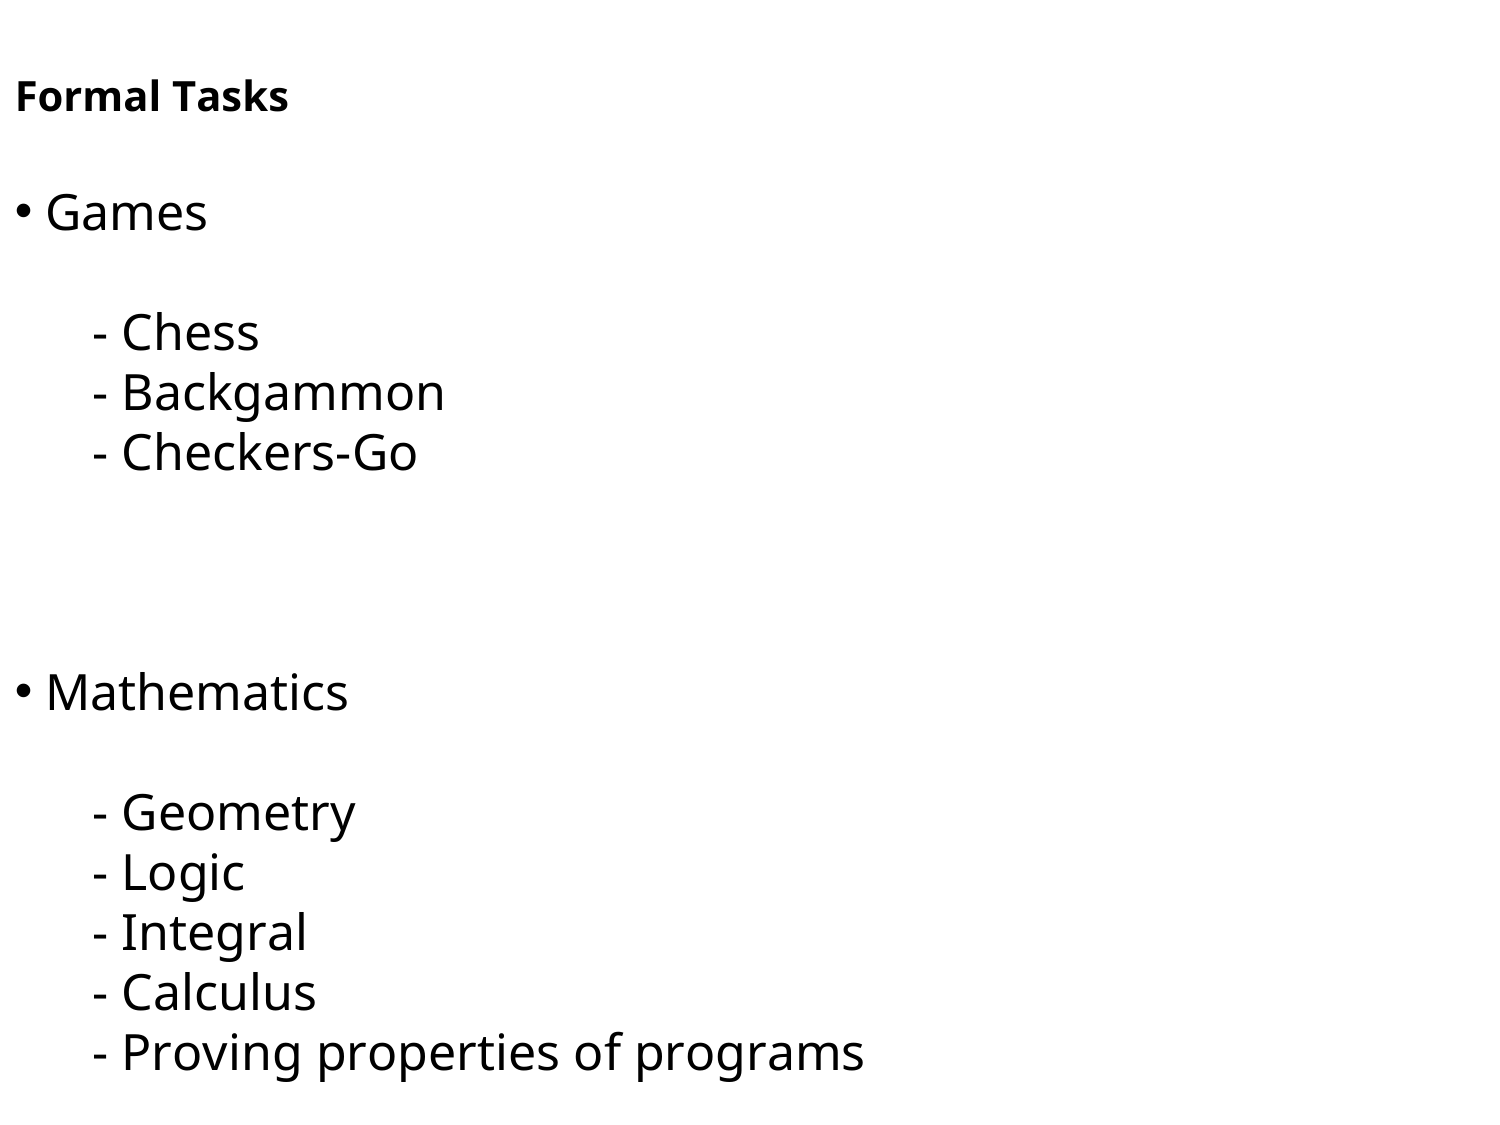

Formal Tasks
 Games
      - Chess
 - Backgammon
 - Checkers-Go
 Mathematics
      - Geometry
 - Logic
 - Integral
    - Calculus
 - Proving properties of programs